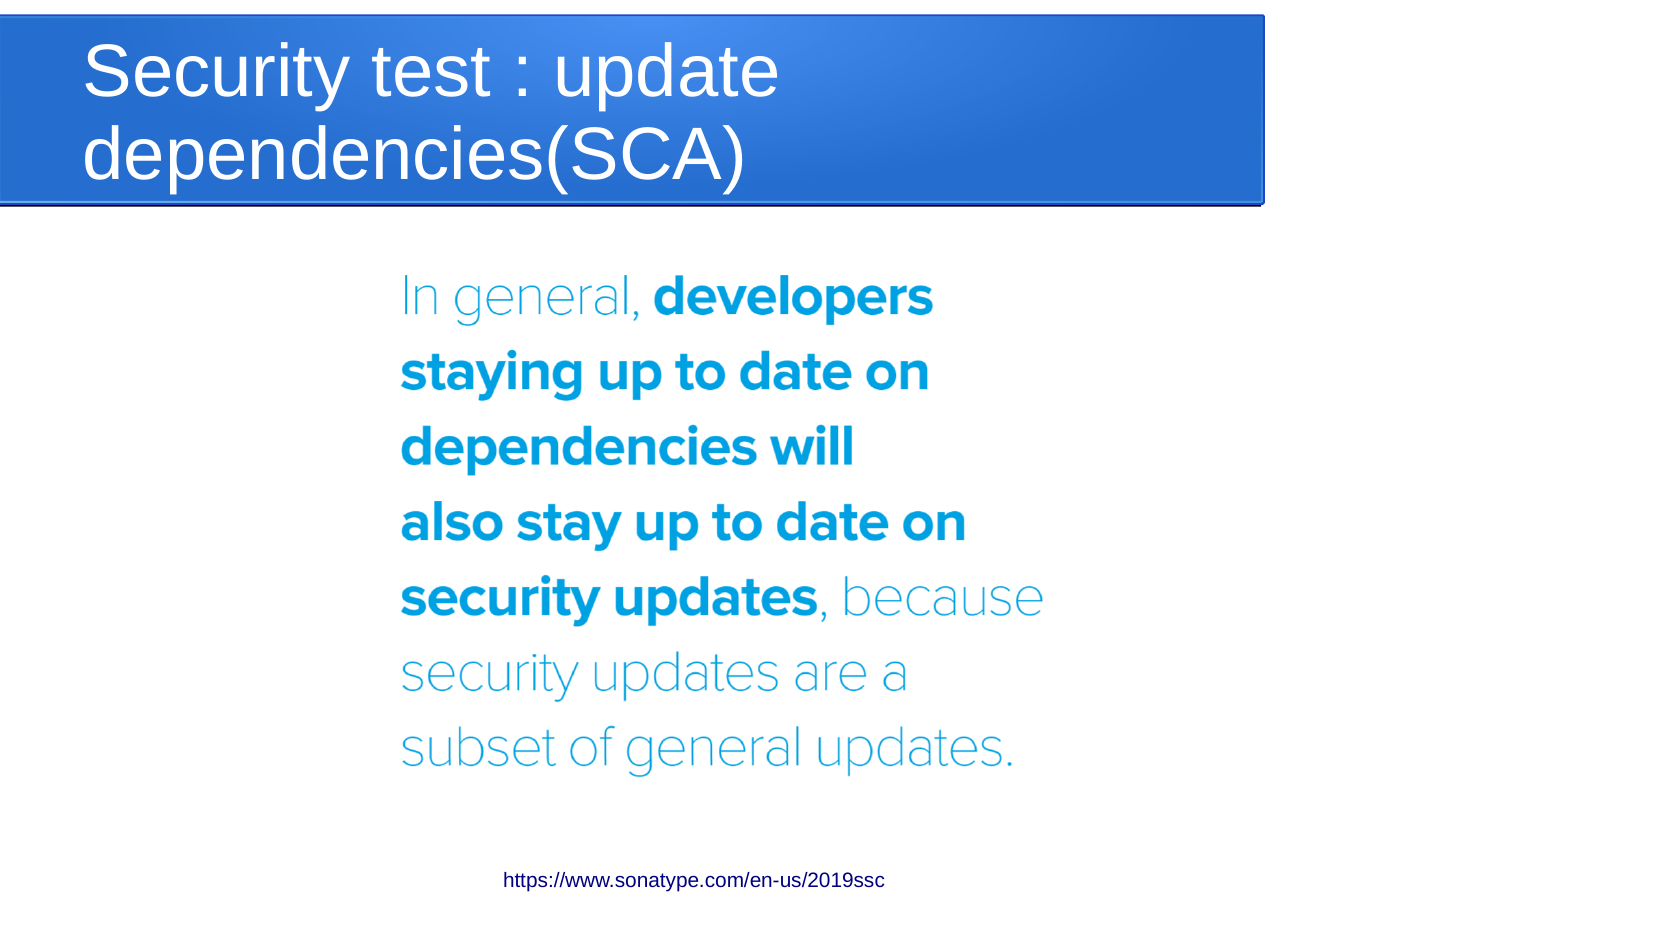

# Security test : update dependencies(SCA)
https://www.sonatype.com/en-us/2019ssc